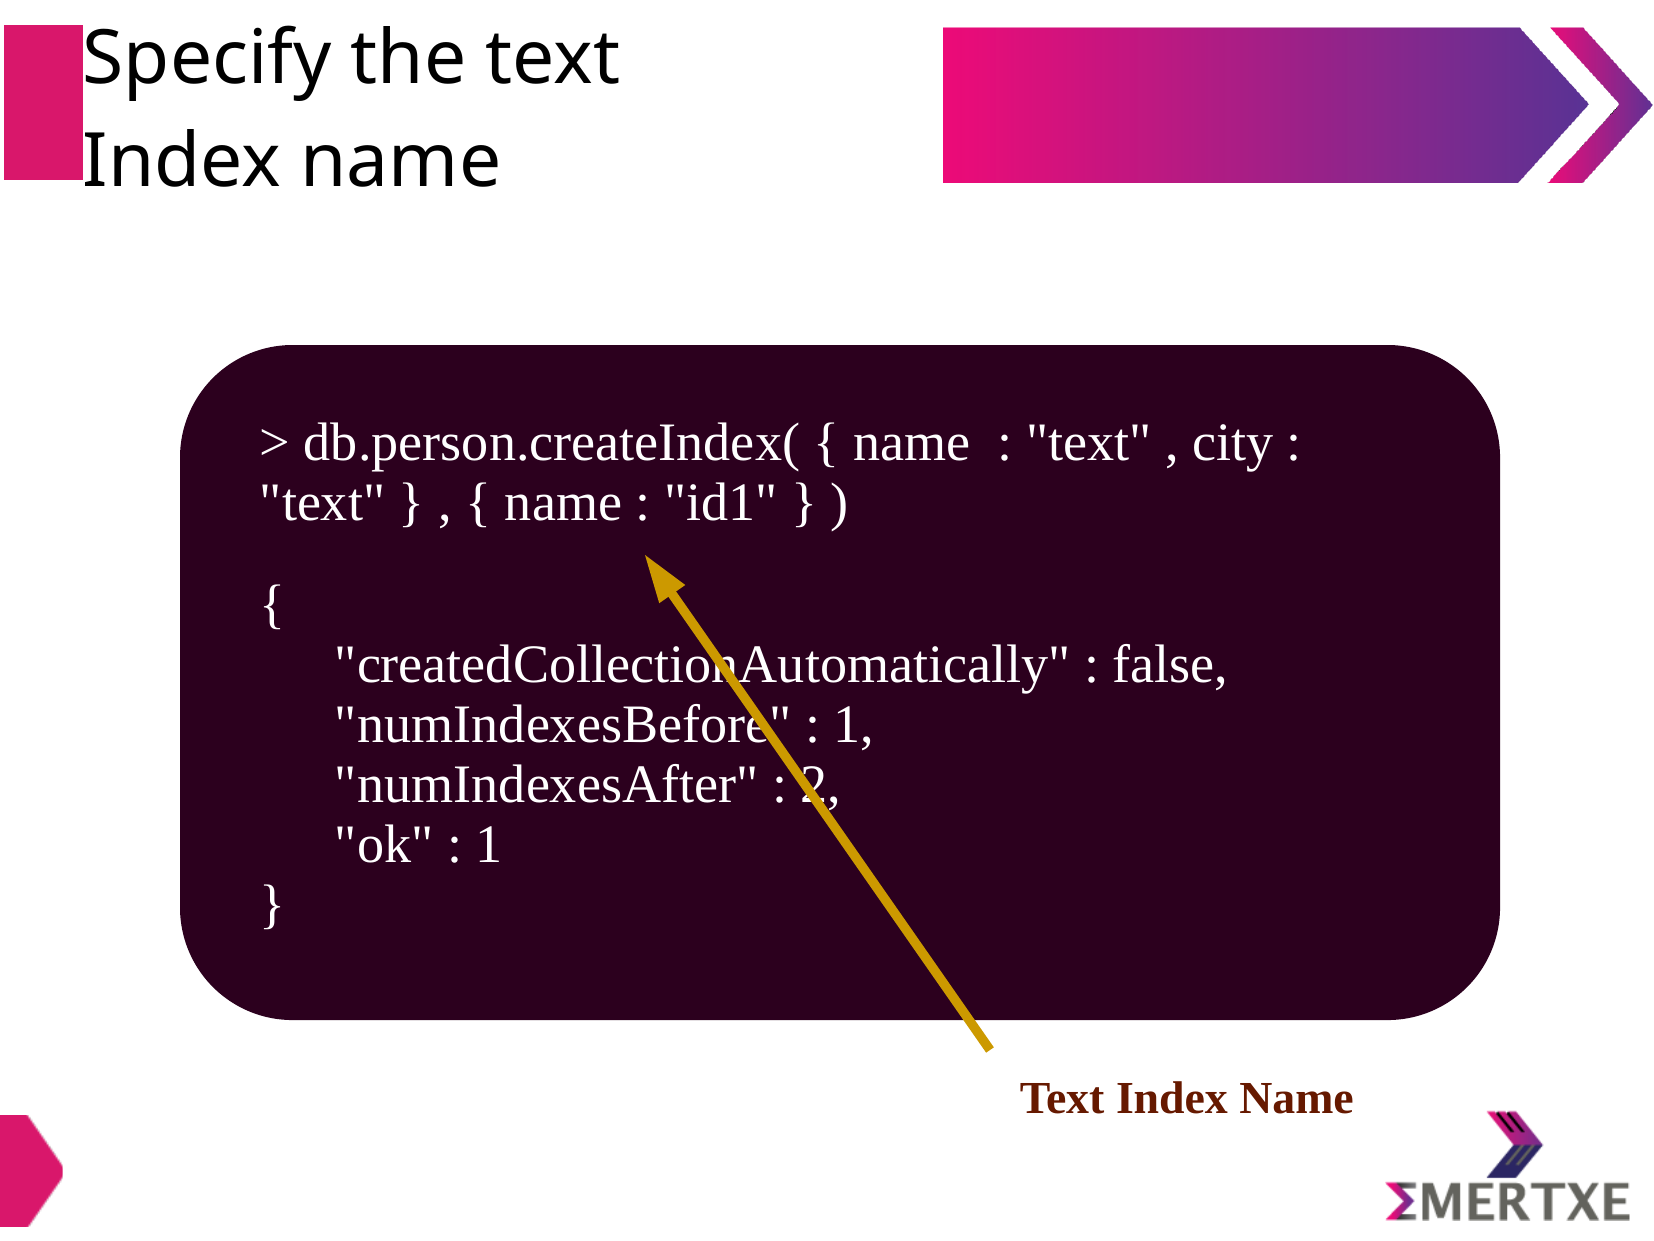

# Specify the text Index name
> db.person.createIndex( { name : "text" , city : "text" } , { name : "id1" } )
{
	"createdCollectionAutomatically" : false,
	"numIndexesBefore" : 1,
	"numIndexesAfter" : 2,
	"ok" : 1
}
Text Index Name